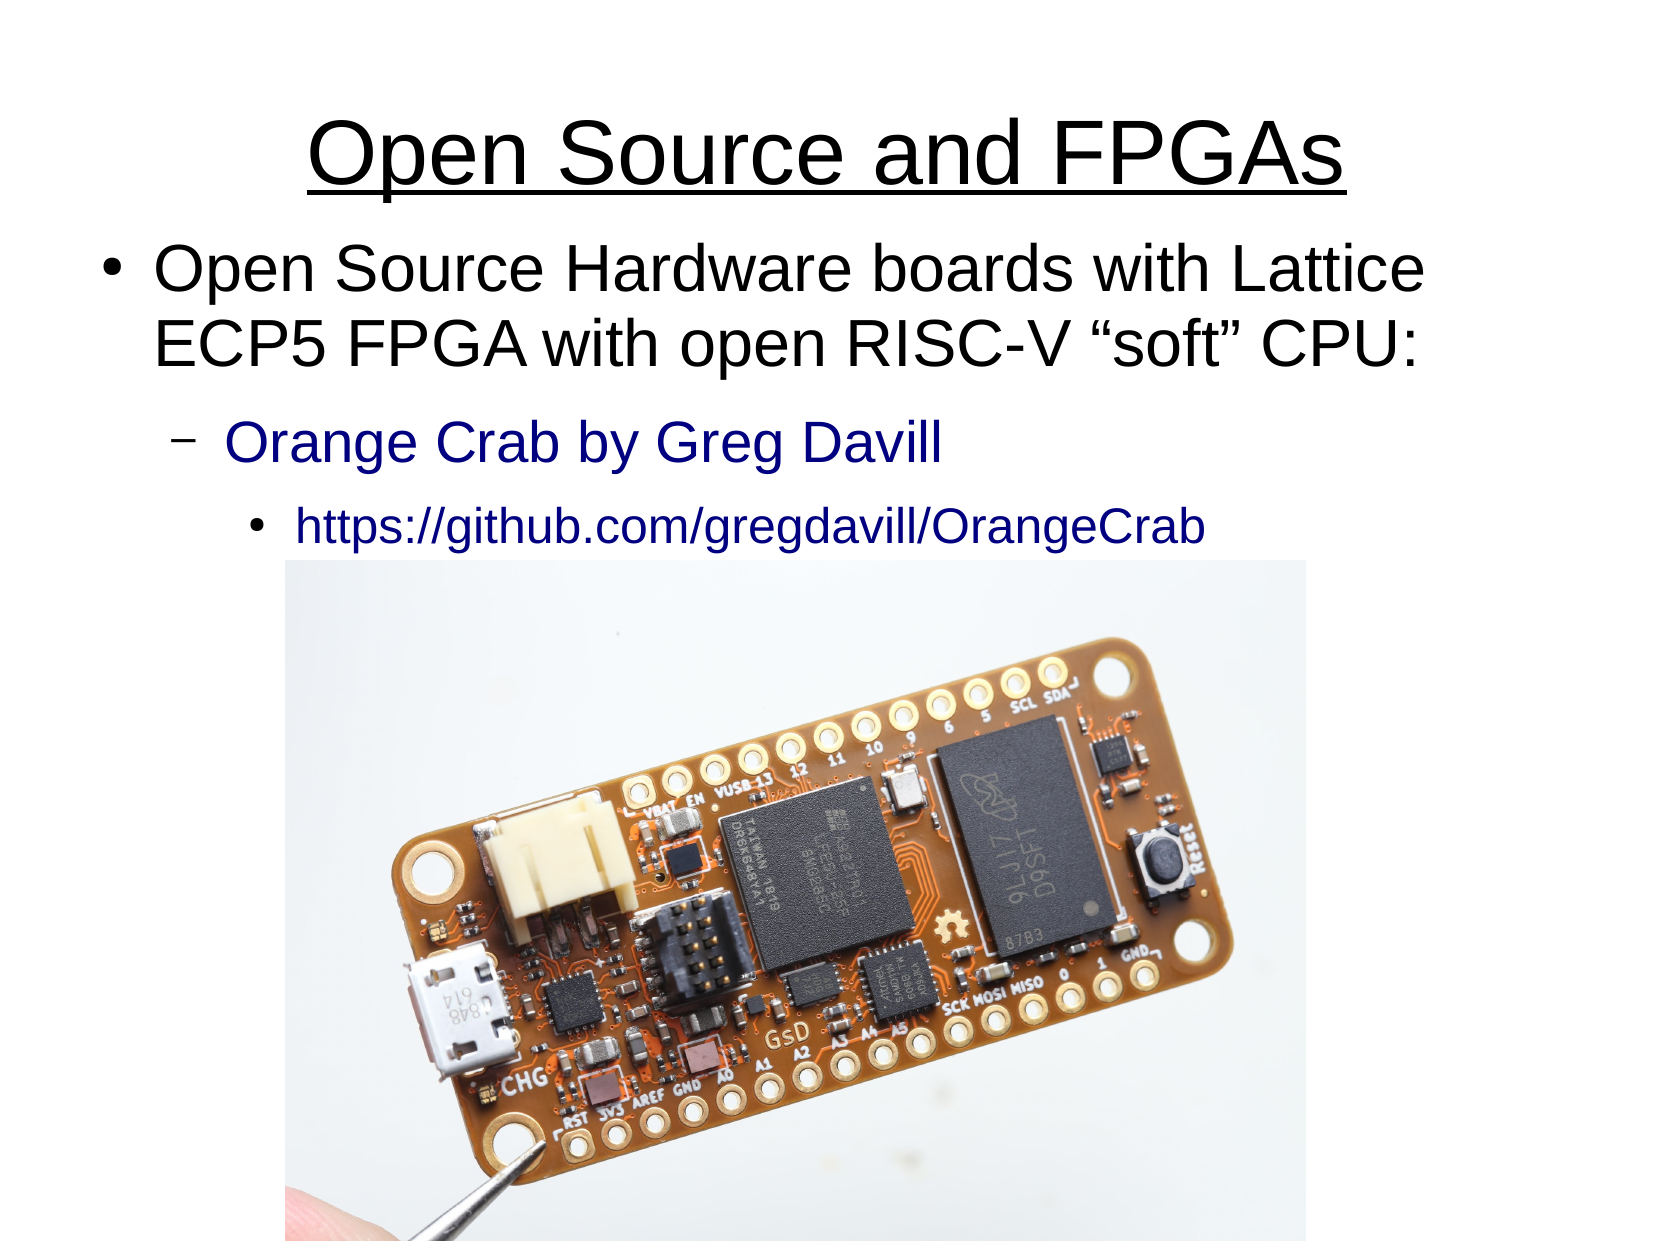

Open Source and FPGAs
# Open Source Hardware boards with Lattice ECP5 FPGA with open RISC-V “soft” CPU:
Orange Crab by Greg Davill
https://github.com/gregdavill/OrangeCrab